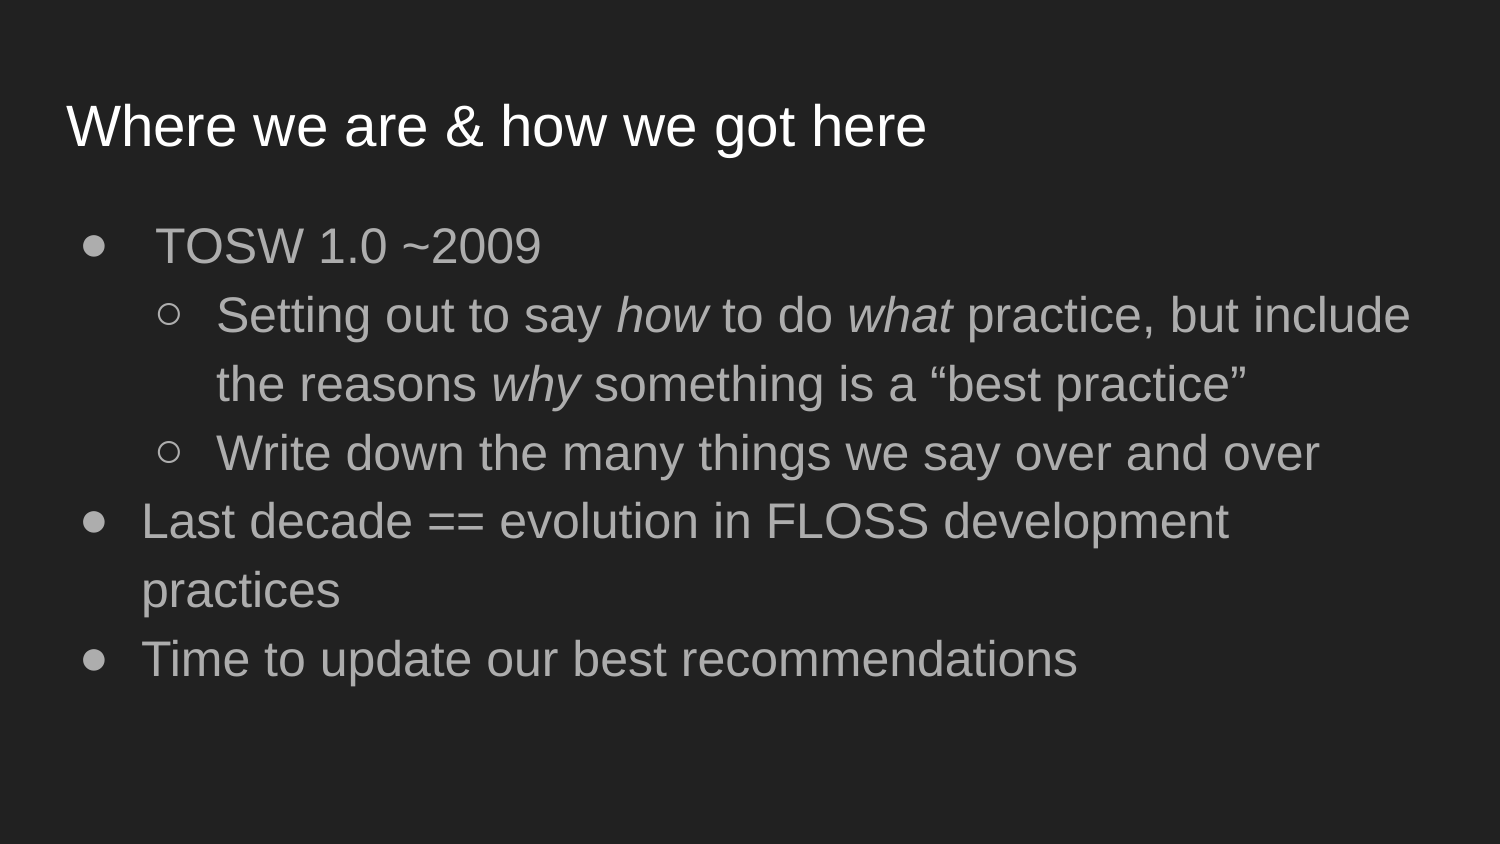

# Where we are & how we got here
 TOSW 1.0 ~2009
Setting out to say how to do what practice, but include the reasons why something is a “best practice”
Write down the many things we say over and over
Last decade == evolution in FLOSS development practices
Time to update our best recommendations